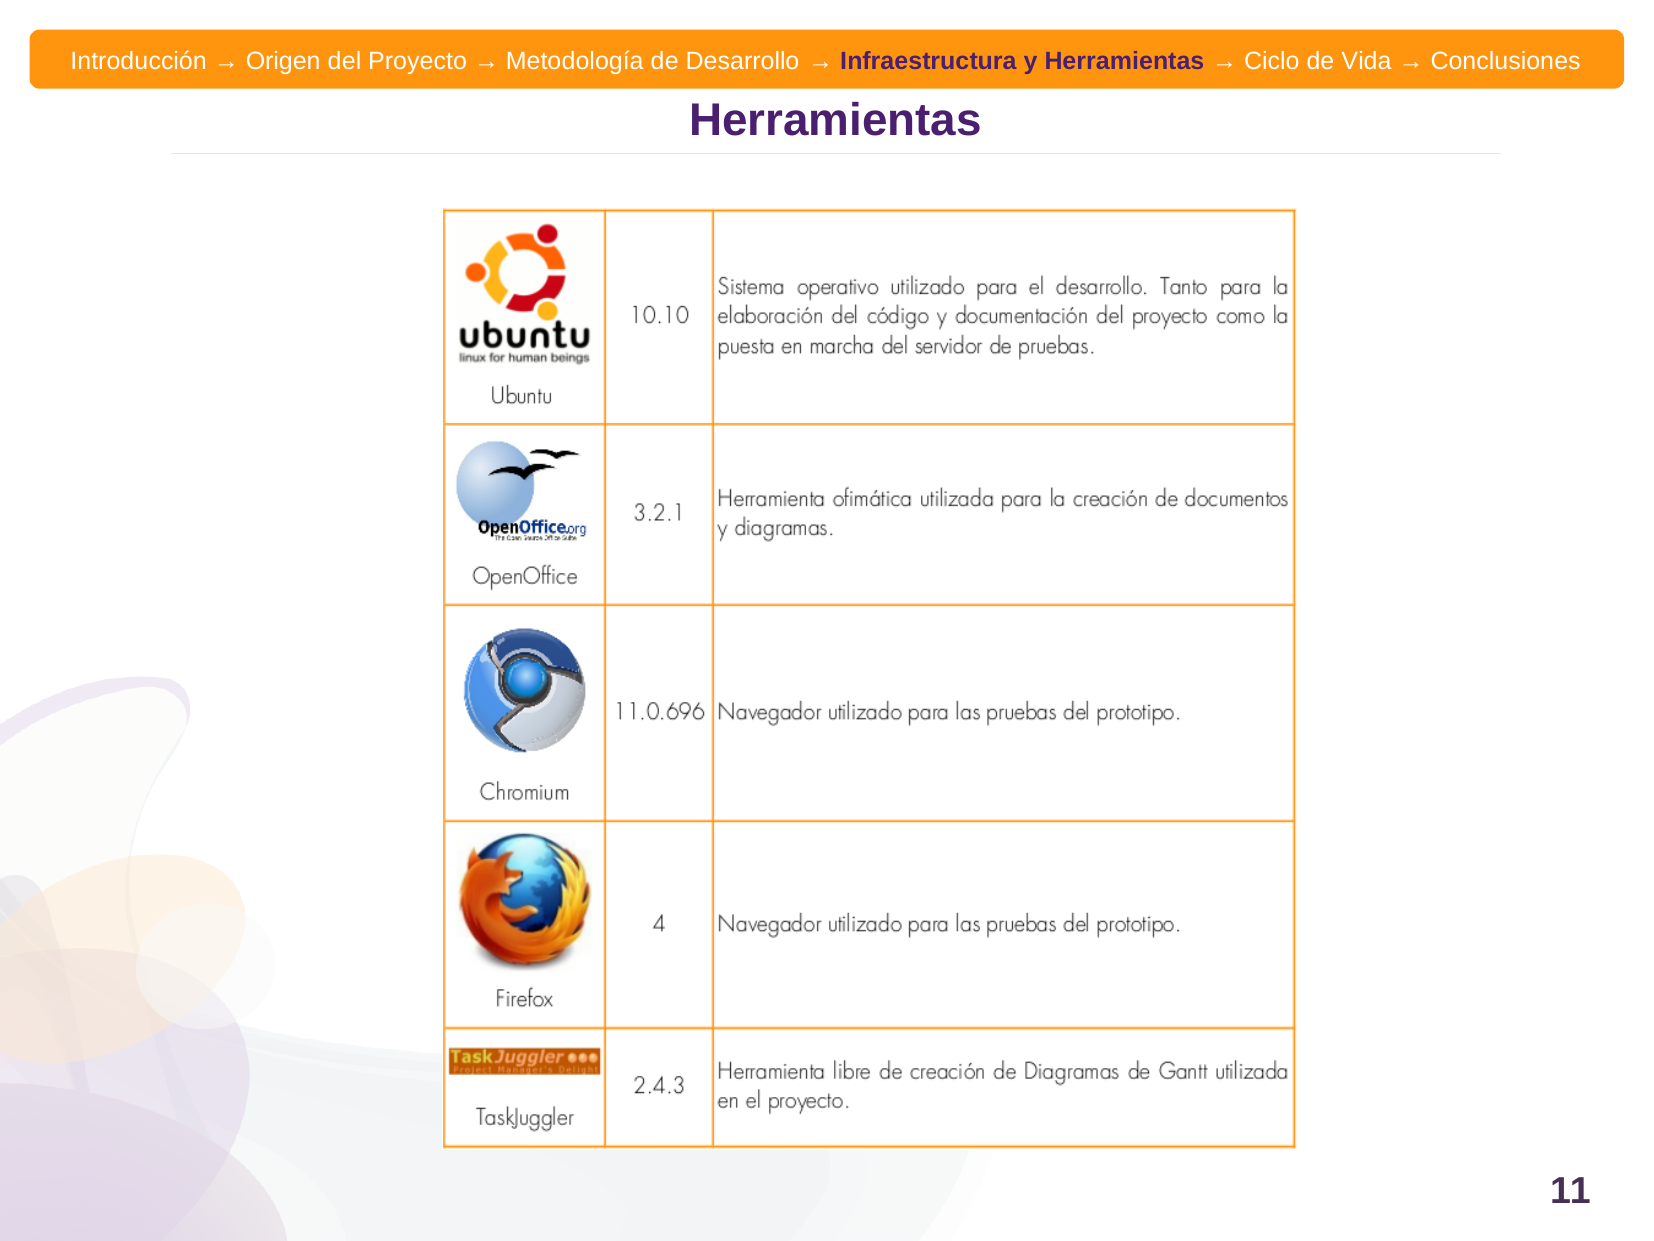

Introducción → Origen del Proyecto → Metodología de Desarrollo → Infraestructura y Herramientas → Ciclo de Vida → Conclusiones
Herramientas
#